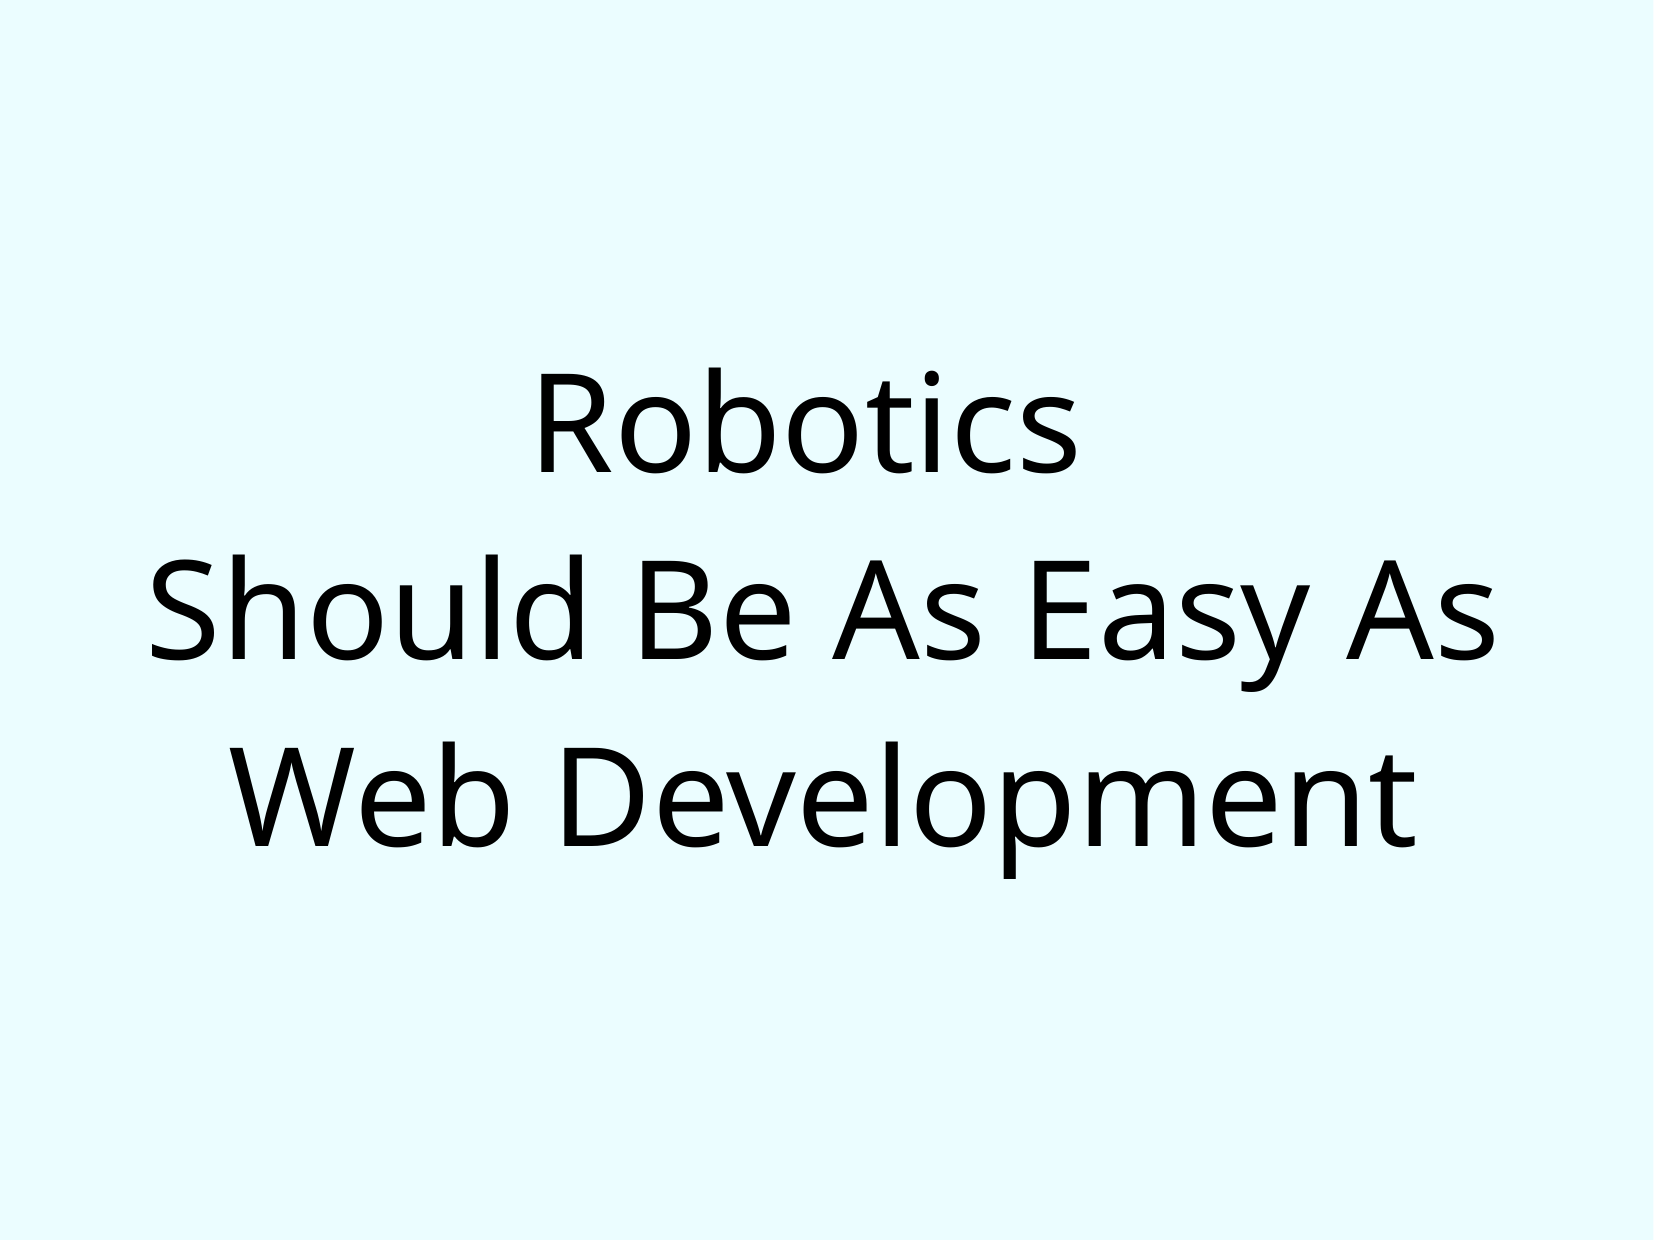

Robotics
Should Be As Easy As Web Development